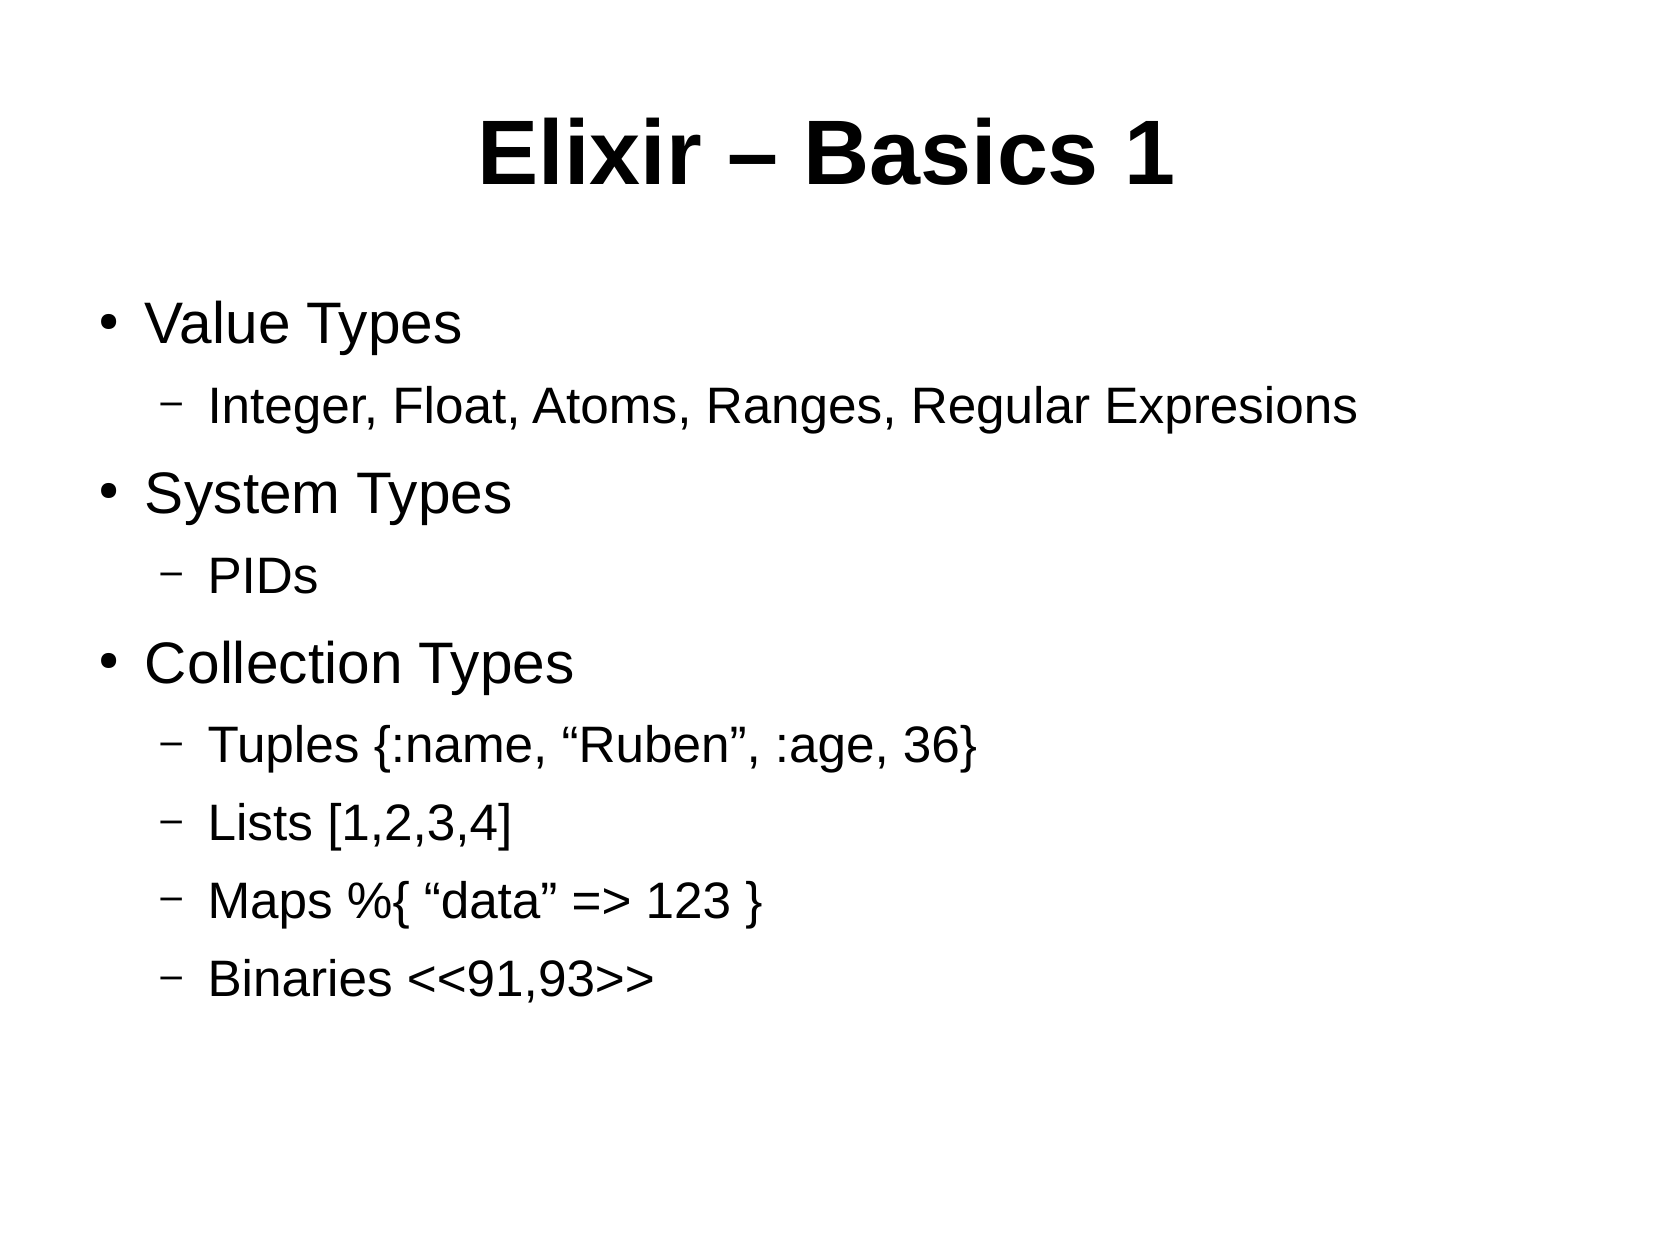

# Elixir – Basics 1
Value Types
Integer, Float, Atoms, Ranges, Regular Expresions
System Types
PIDs
Collection Types
Tuples {:name, “Ruben”, :age, 36}
Lists [1,2,3,4]
Maps %{ “data” => 123 }
Binaries <<91,93>>